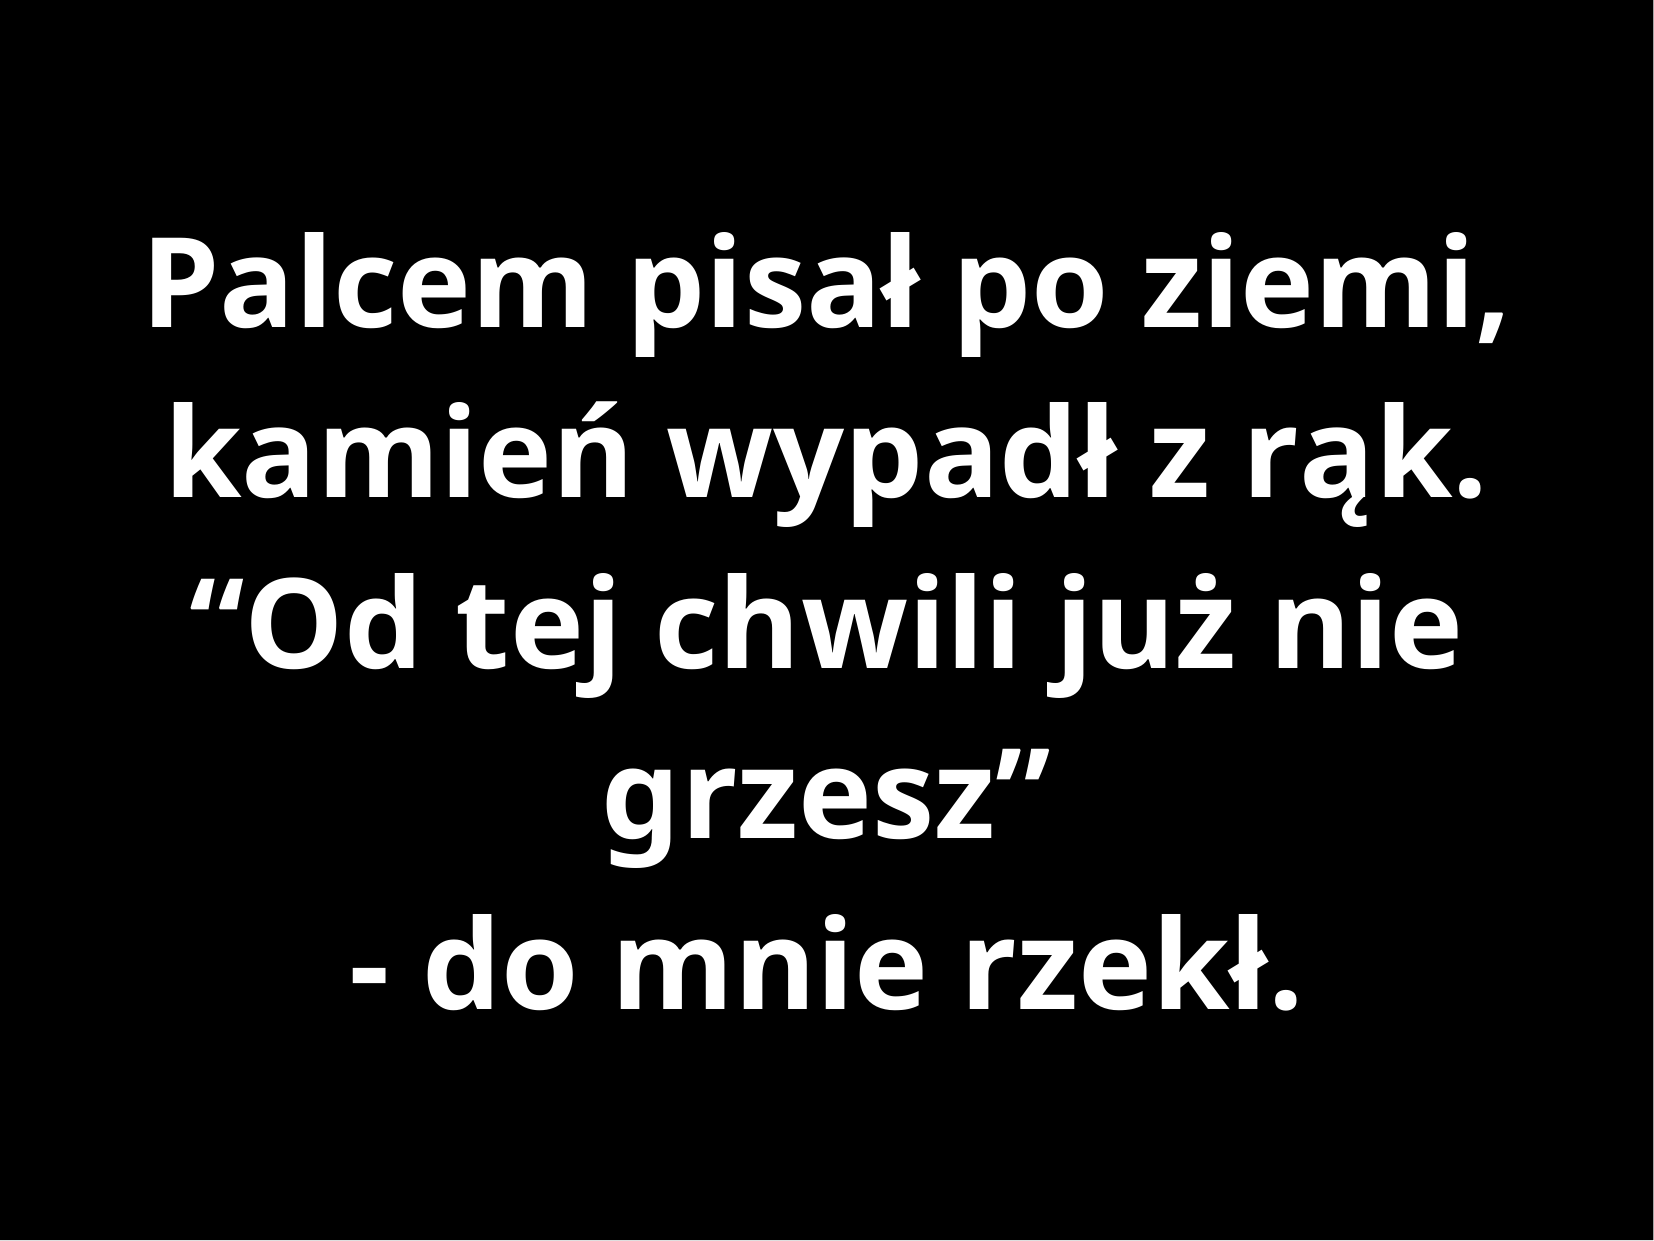

# Palcem pisał po ziemi, kamień wypadł z rąk. “Od tej chwili już nie grzesz” - do mnie rzekł.